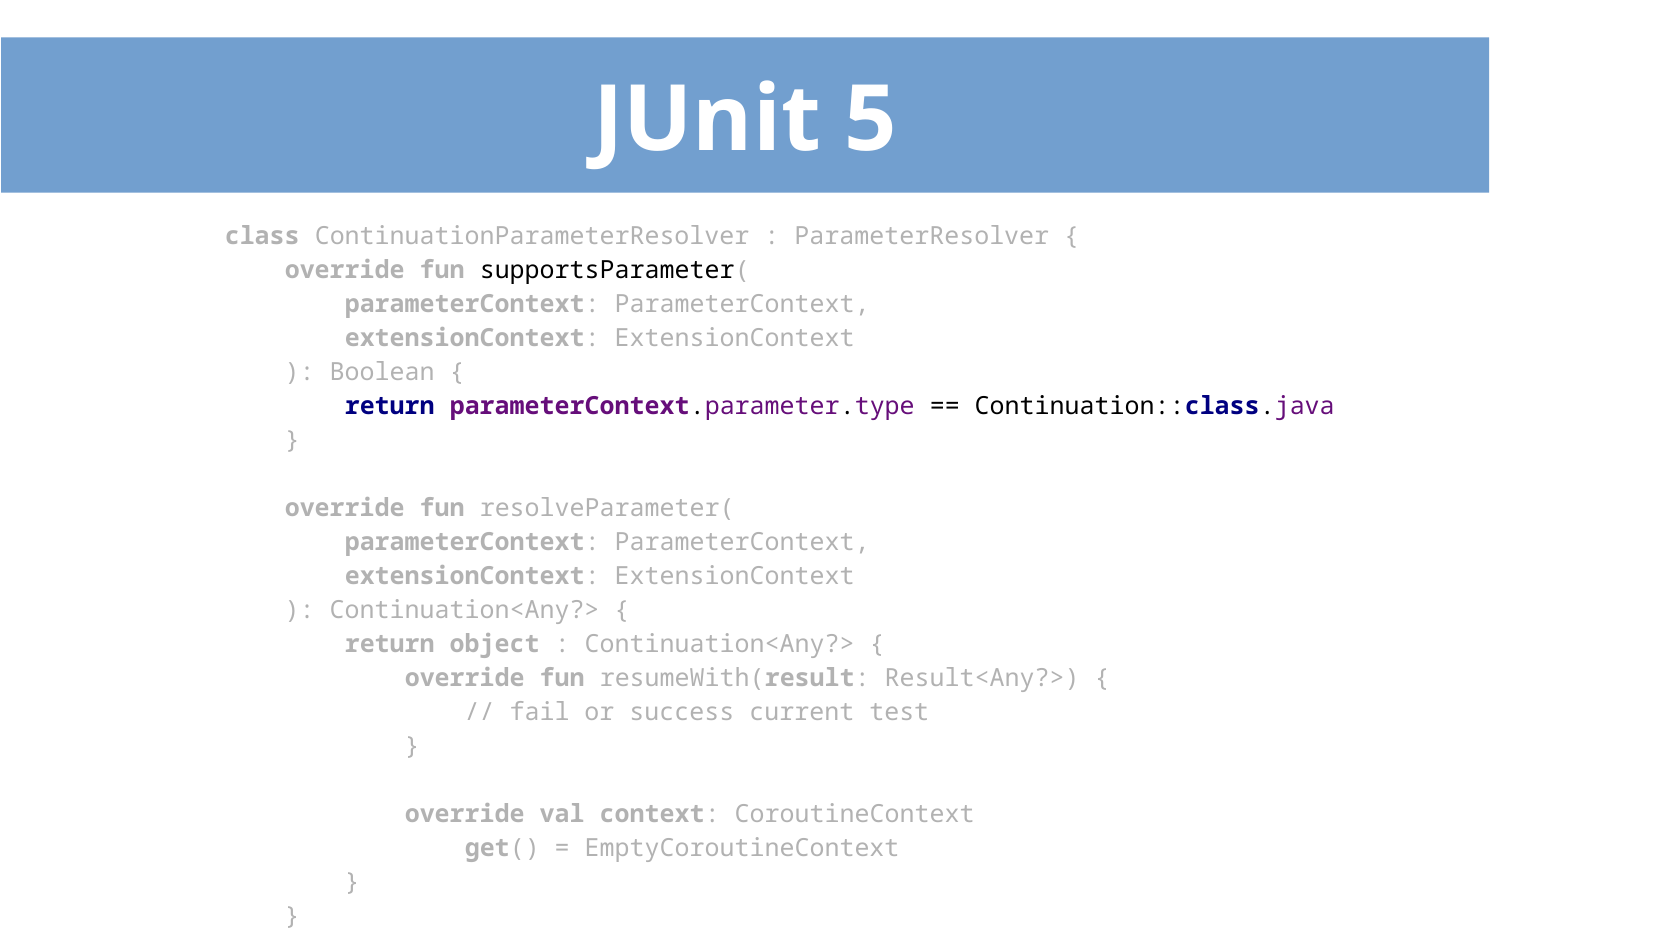

# JUnit 5
class ContinuationParameterResolver : ParameterResolver {
 override fun supportsParameter(
 parameterContext: ParameterContext,
 extensionContext: ExtensionContext
 ): Boolean {
 return parameterContext.parameter.type == Continuation::class.java
 }
 override fun resolveParameter(
 parameterContext: ParameterContext,
 extensionContext: ExtensionContext
 ): Continuation<Any?> {
 return object : Continuation<Any?> {
 override fun resumeWith(result: Result<Any?>) {
 // fail or success current test
 }
 override val context: CoroutineContext
 get() = EmptyCoroutineContext
 }
 }
}